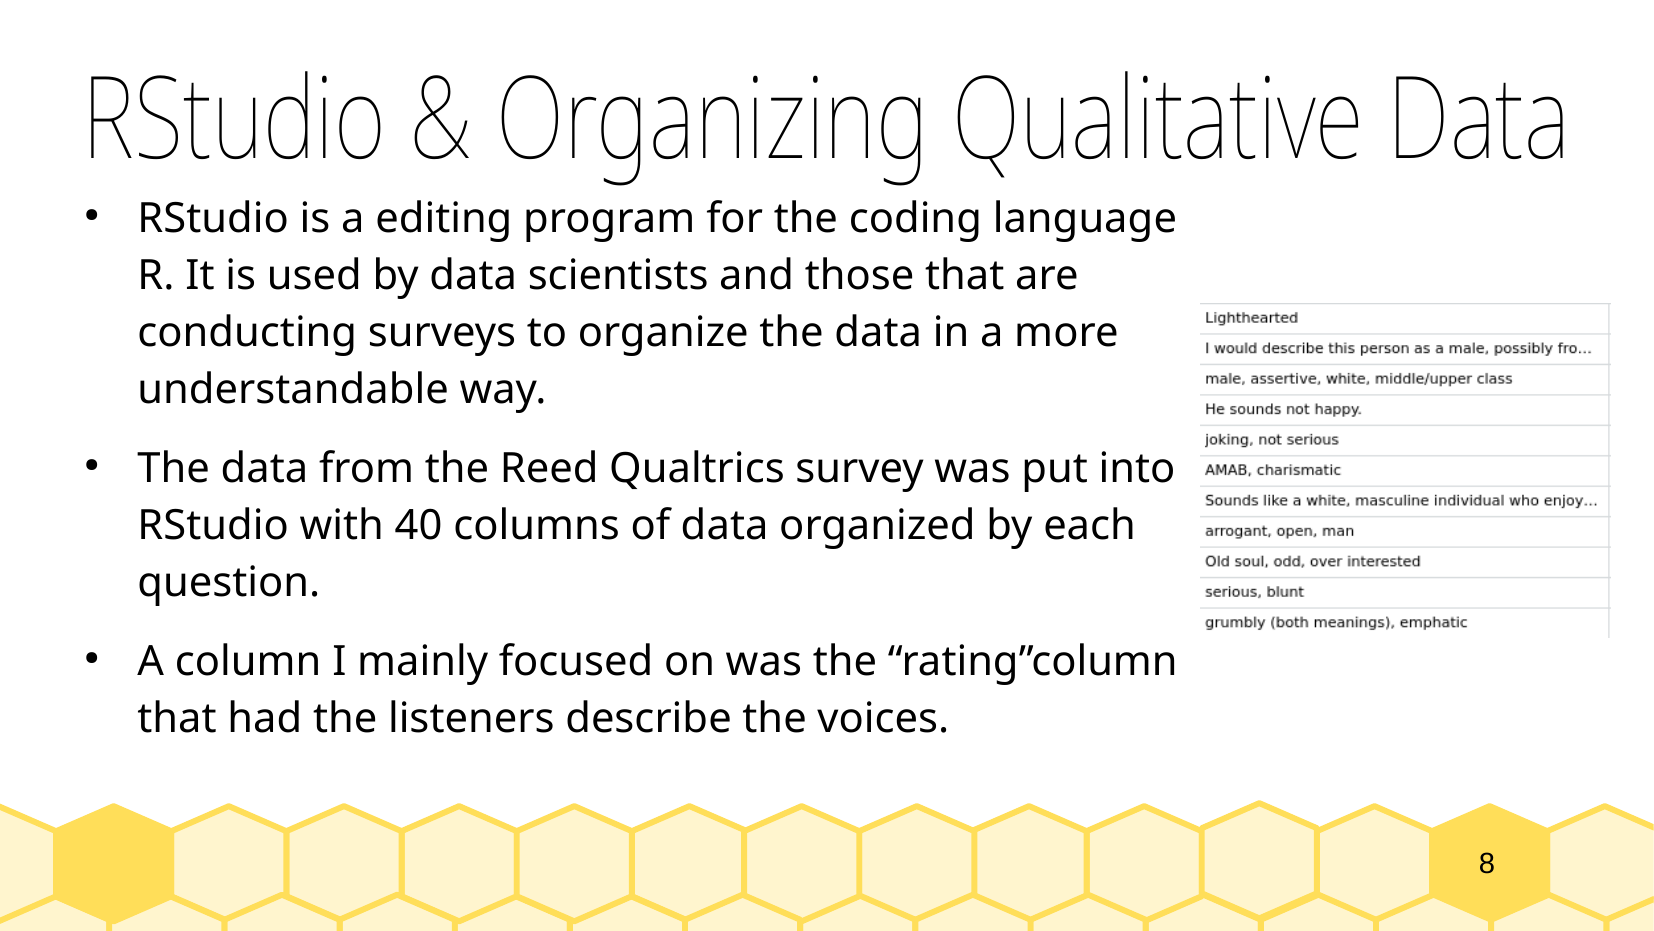

# RStudio & Organizing Qualitative Data
RStudio is a editing program for the coding language R. It is used by data scientists and those that are conducting surveys to organize the data in a more understandable way.
The data from the Reed Qualtrics survey was put into RStudio with 40 columns of data organized by each question.
A column I mainly focused on was the “rating”column that had the listeners describe the voices.